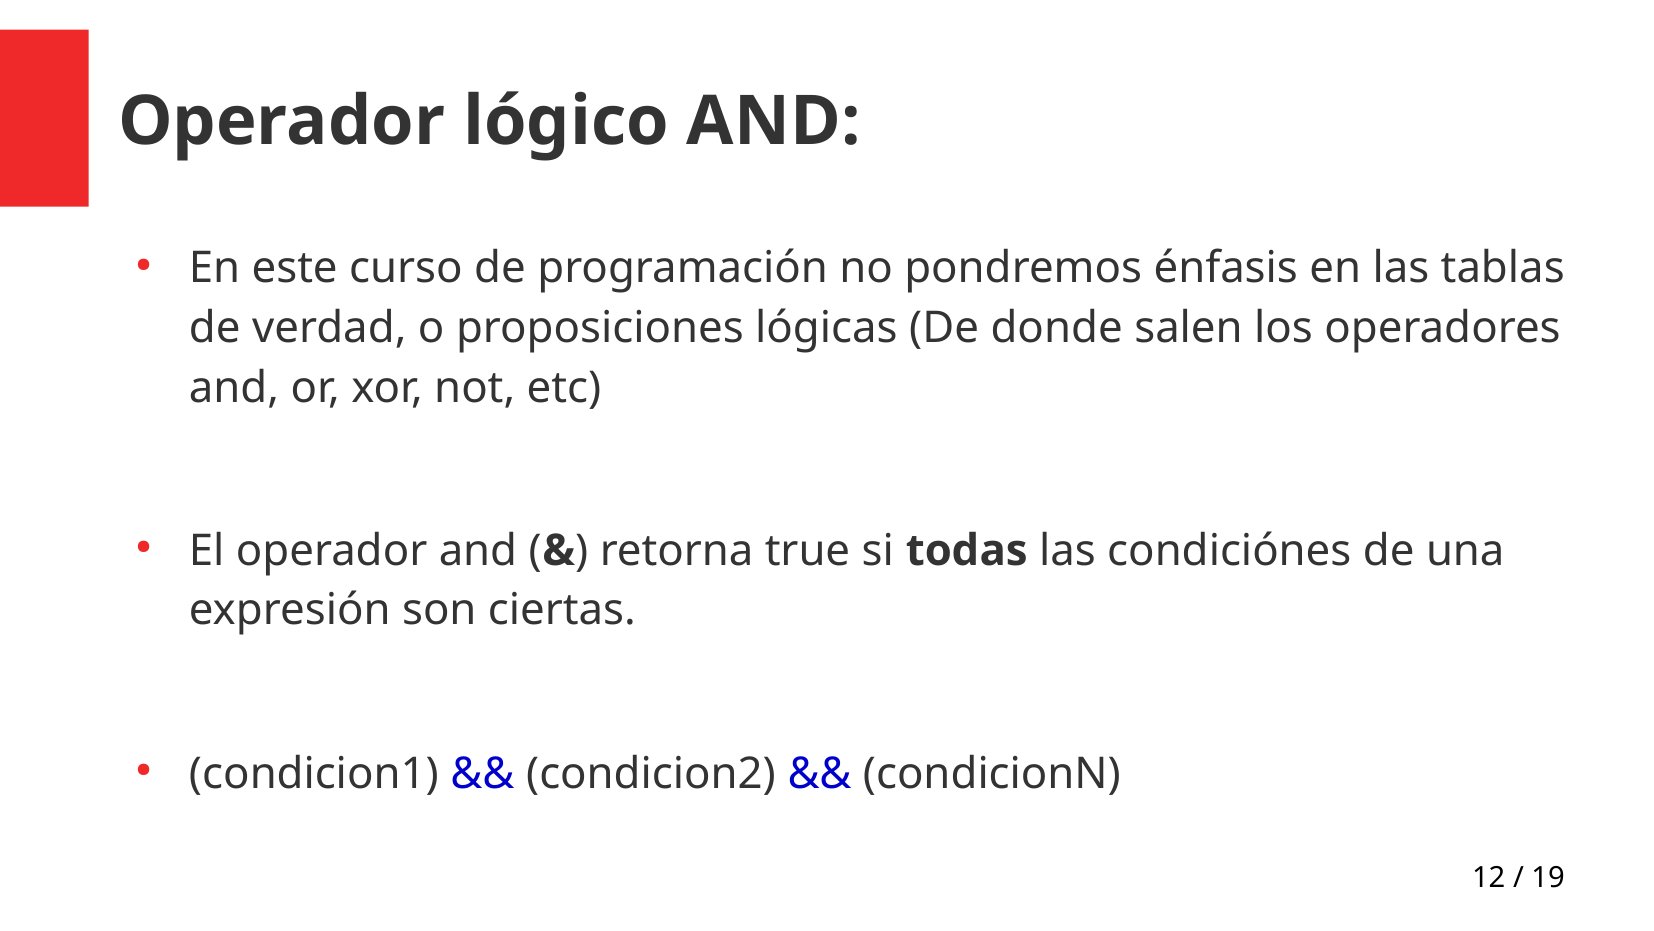

# Operador lógico AND:
En este curso de programación no pondremos énfasis en las tablas de verdad, o proposiciones lógicas (De donde salen los operadores and, or, xor, not, etc)
El operador and (&) retorna true si todas las condiciónes de una expresión son ciertas.
(condicion1) && (condicion2) && (condicionN)
12